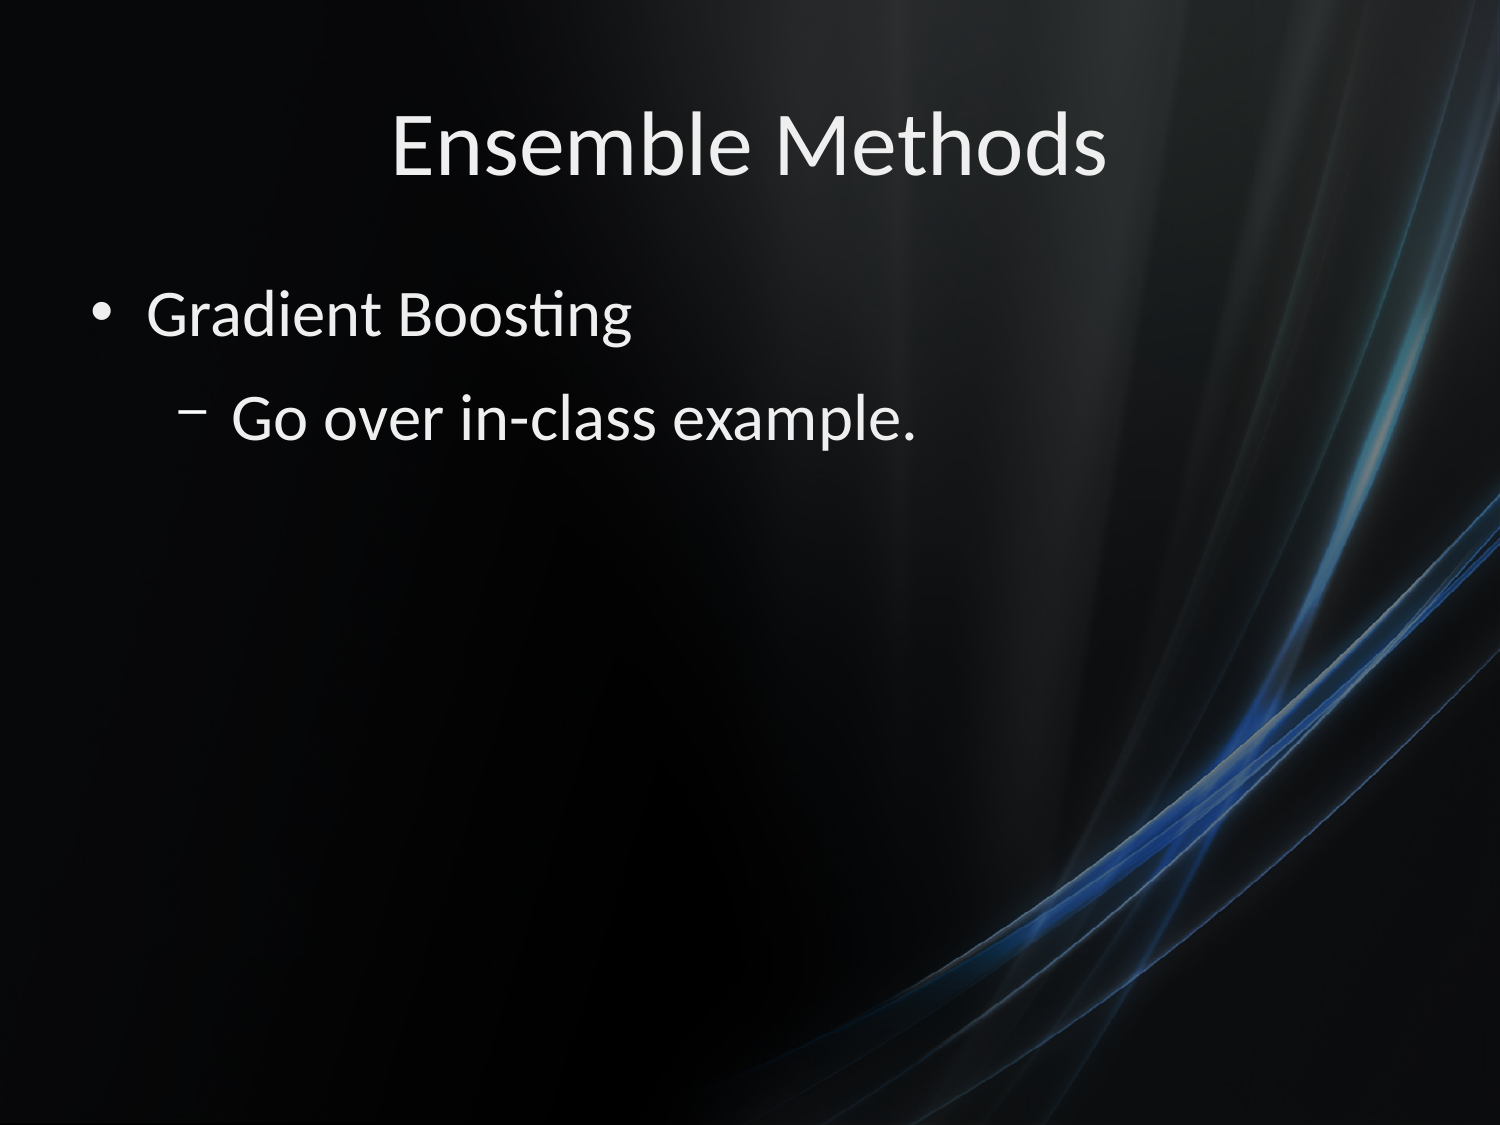

# Ensemble Methods
Gradient Boosting
Go over in-class example.